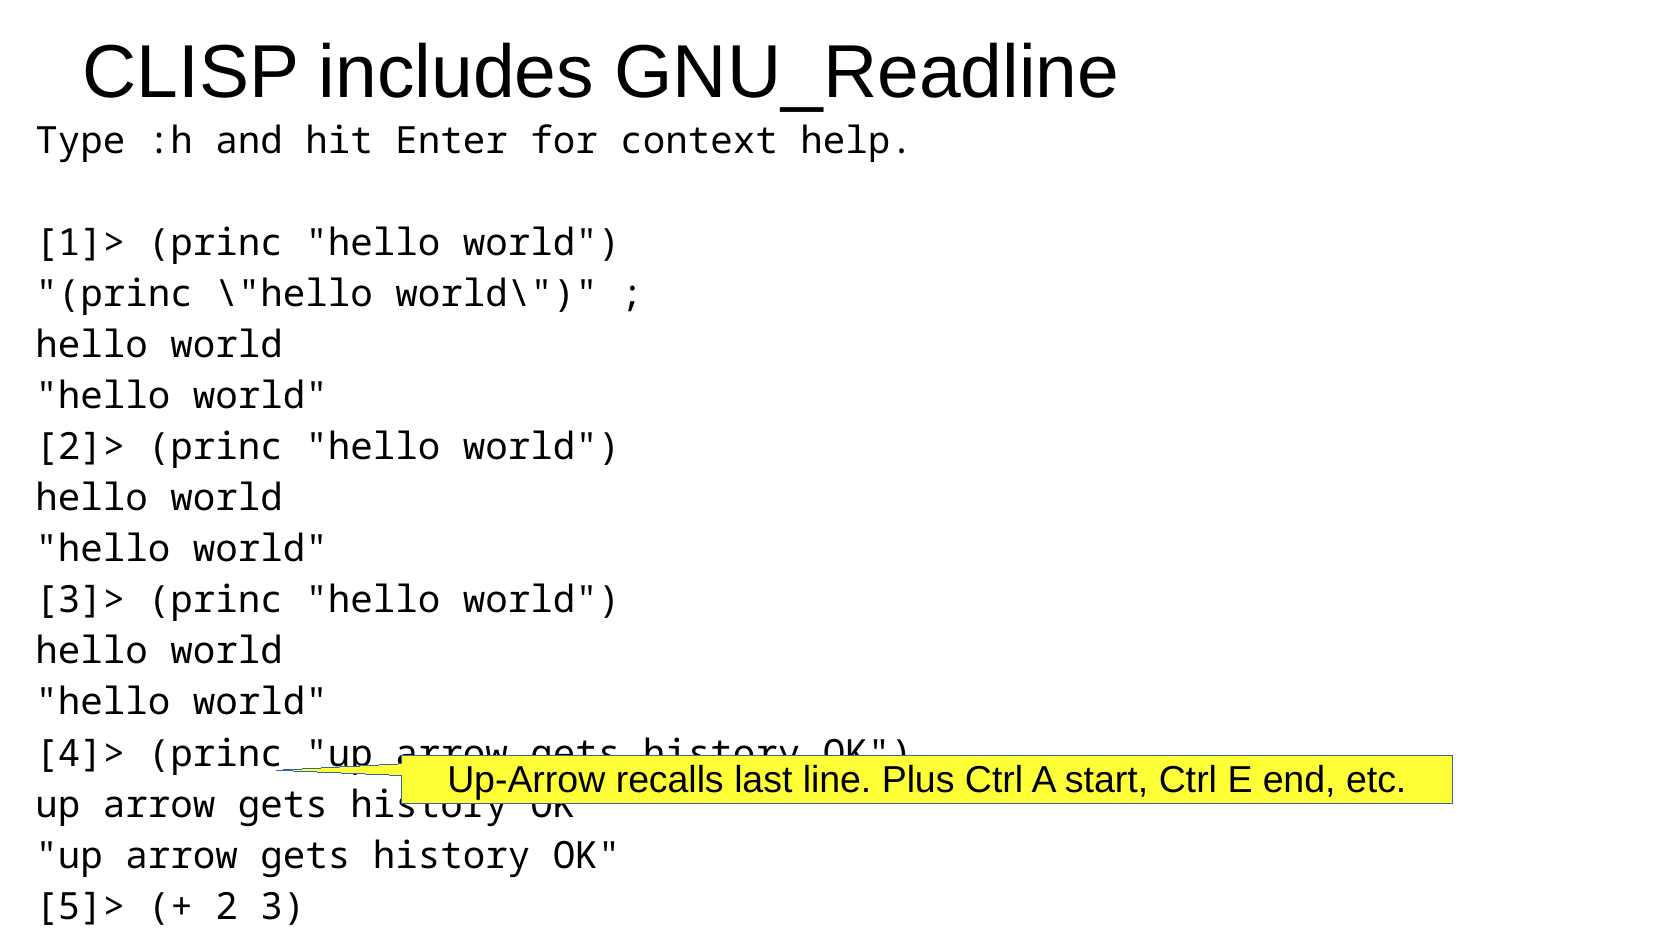

# CLISP includes GNU_Readline
Type :h and hit Enter for context help.
[1]> (princ "hello world")
"(princ \"hello world\")" ;
hello world
"hello world"
[2]> (princ "hello world")
hello world
"hello world"
[3]> (princ "hello world")
hello world
"hello world"
[4]> (princ "up arrow gets history OK")
up arrow gets history OK
"up arrow gets history OK"
[5]> (+ 2 3)
5
[6]> (+ 2 3)
5
											Reference: https://en.wikipedia.org/wiki/GNU_Readline
Up-Arrow recalls last line. Plus Ctrl A start, Ctrl E end, etc.